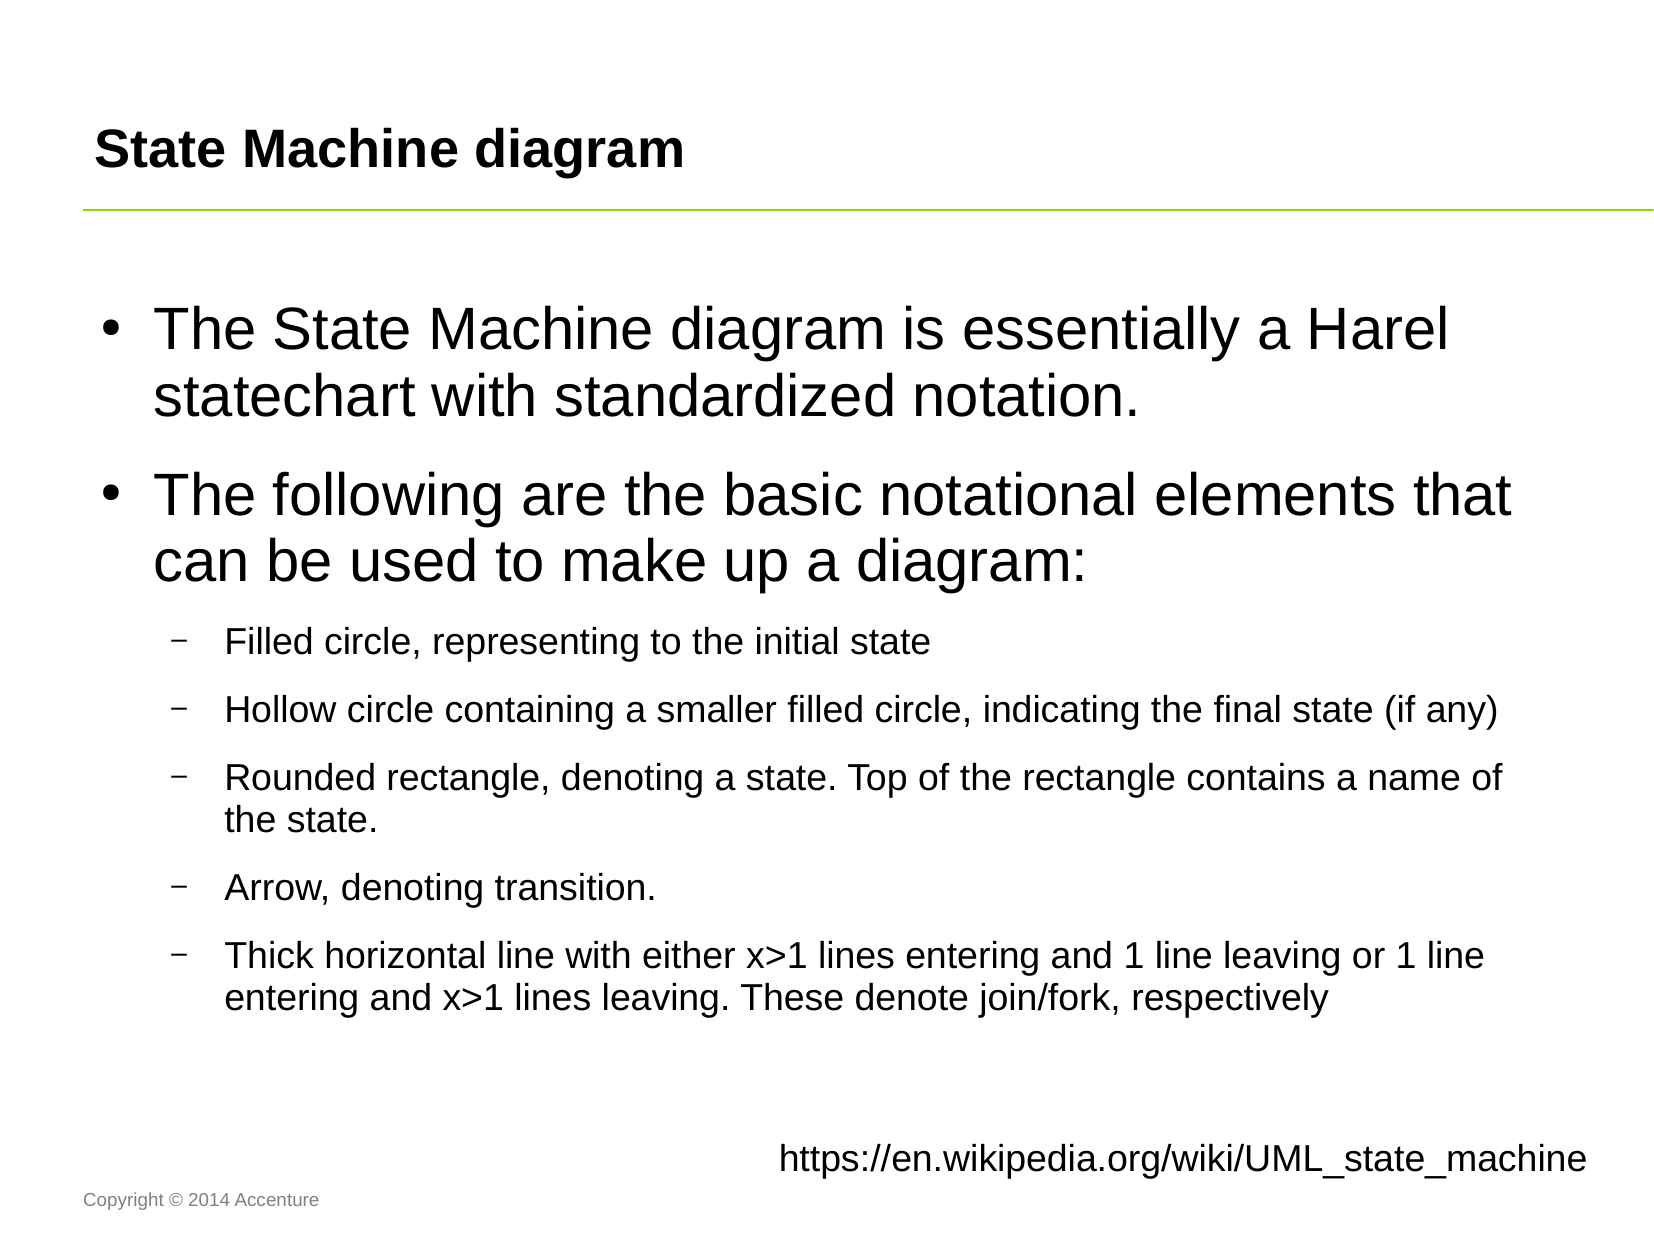

# State Machine diagram
The State Machine diagram is essentially a Harel statechart with standardized notation.
The following are the basic notational elements that can be used to make up a diagram:
Filled circle, representing to the initial state
Hollow circle containing a smaller filled circle, indicating the final state (if any)
Rounded rectangle, denoting a state. Top of the rectangle contains a name of the state.
Arrow, denoting transition.
Thick horizontal line with either x>1 lines entering and 1 line leaving or 1 line entering and x>1 lines leaving. These denote join/fork, respectively
https://en.wikipedia.org/wiki/UML_state_machine